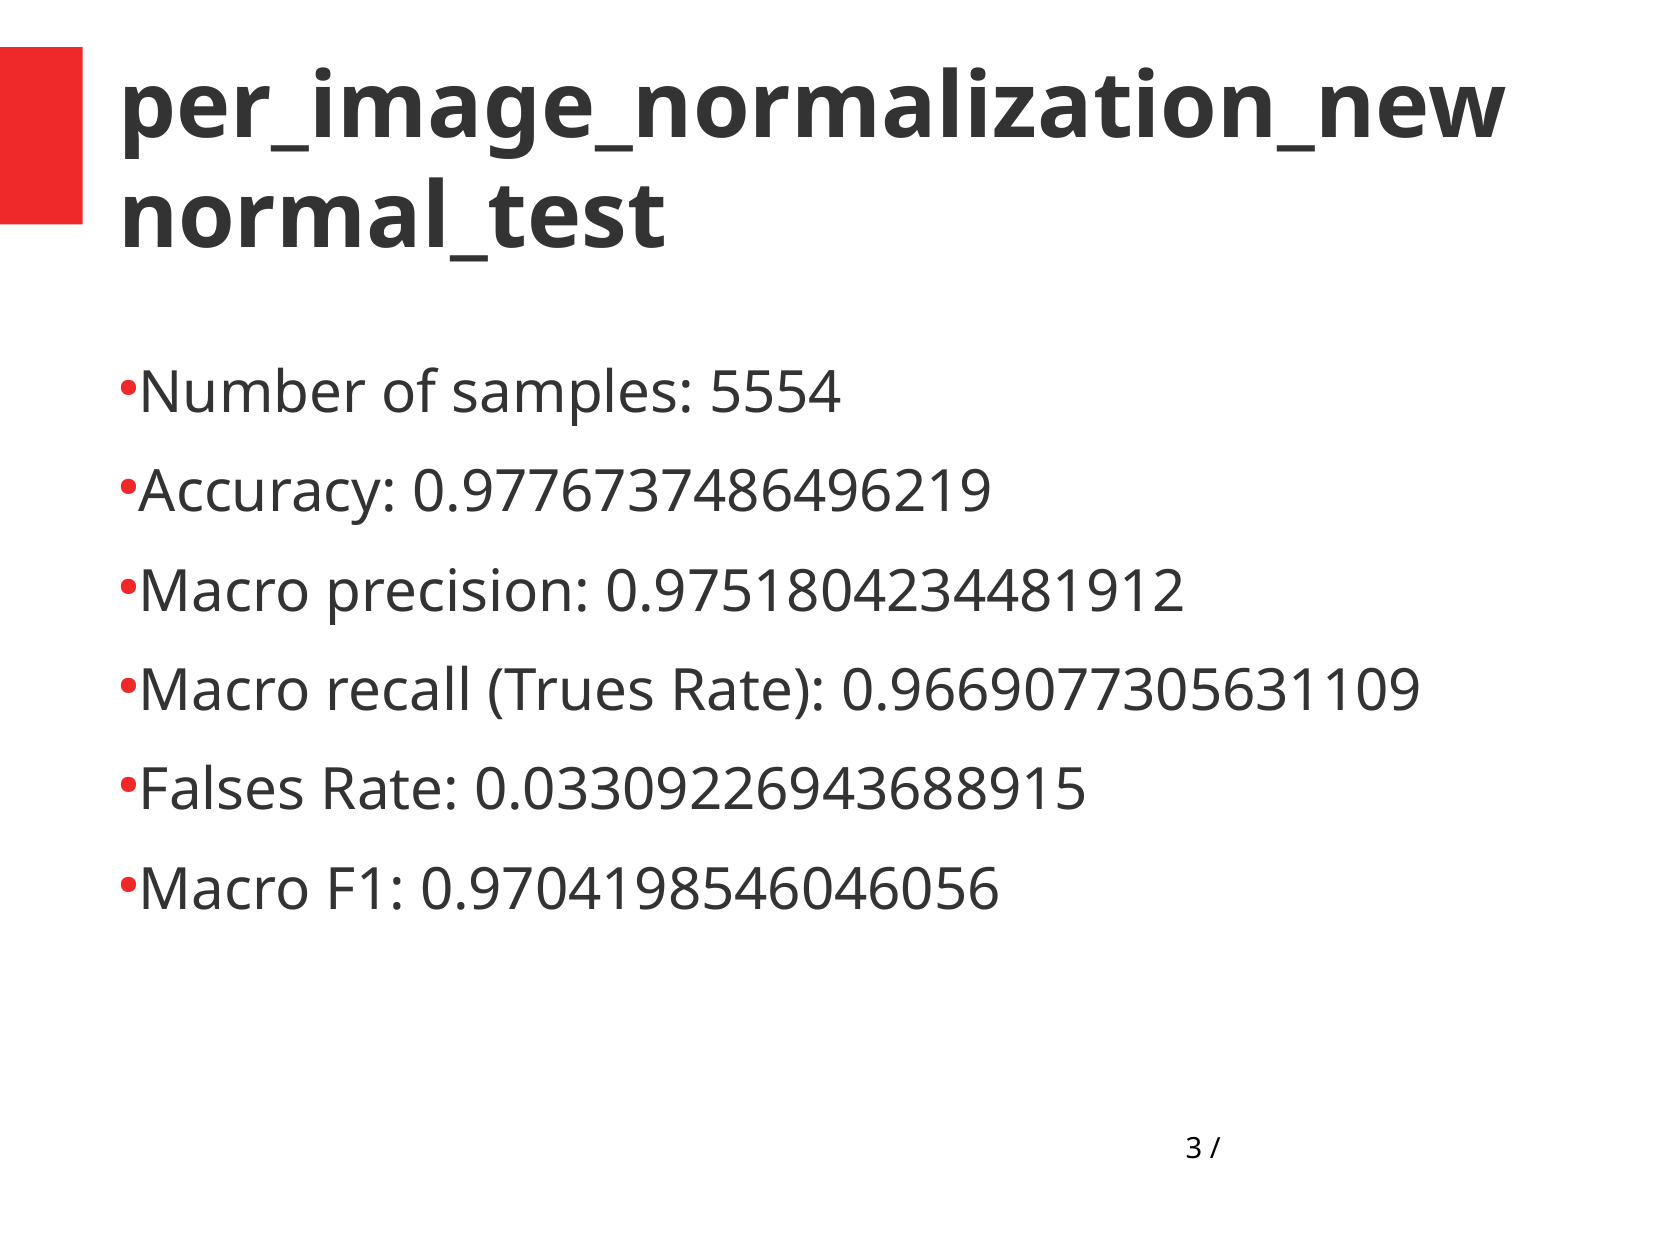

# per_image_normalization_new normal_test
Number of samples: 5554
Accuracy: 0.9776737486496219
Macro precision: 0.9751804234481912
Macro recall (Trues Rate): 0.9669077305631109
Falses Rate: 0.03309226943688915
Macro F1: 0.9704198546046056